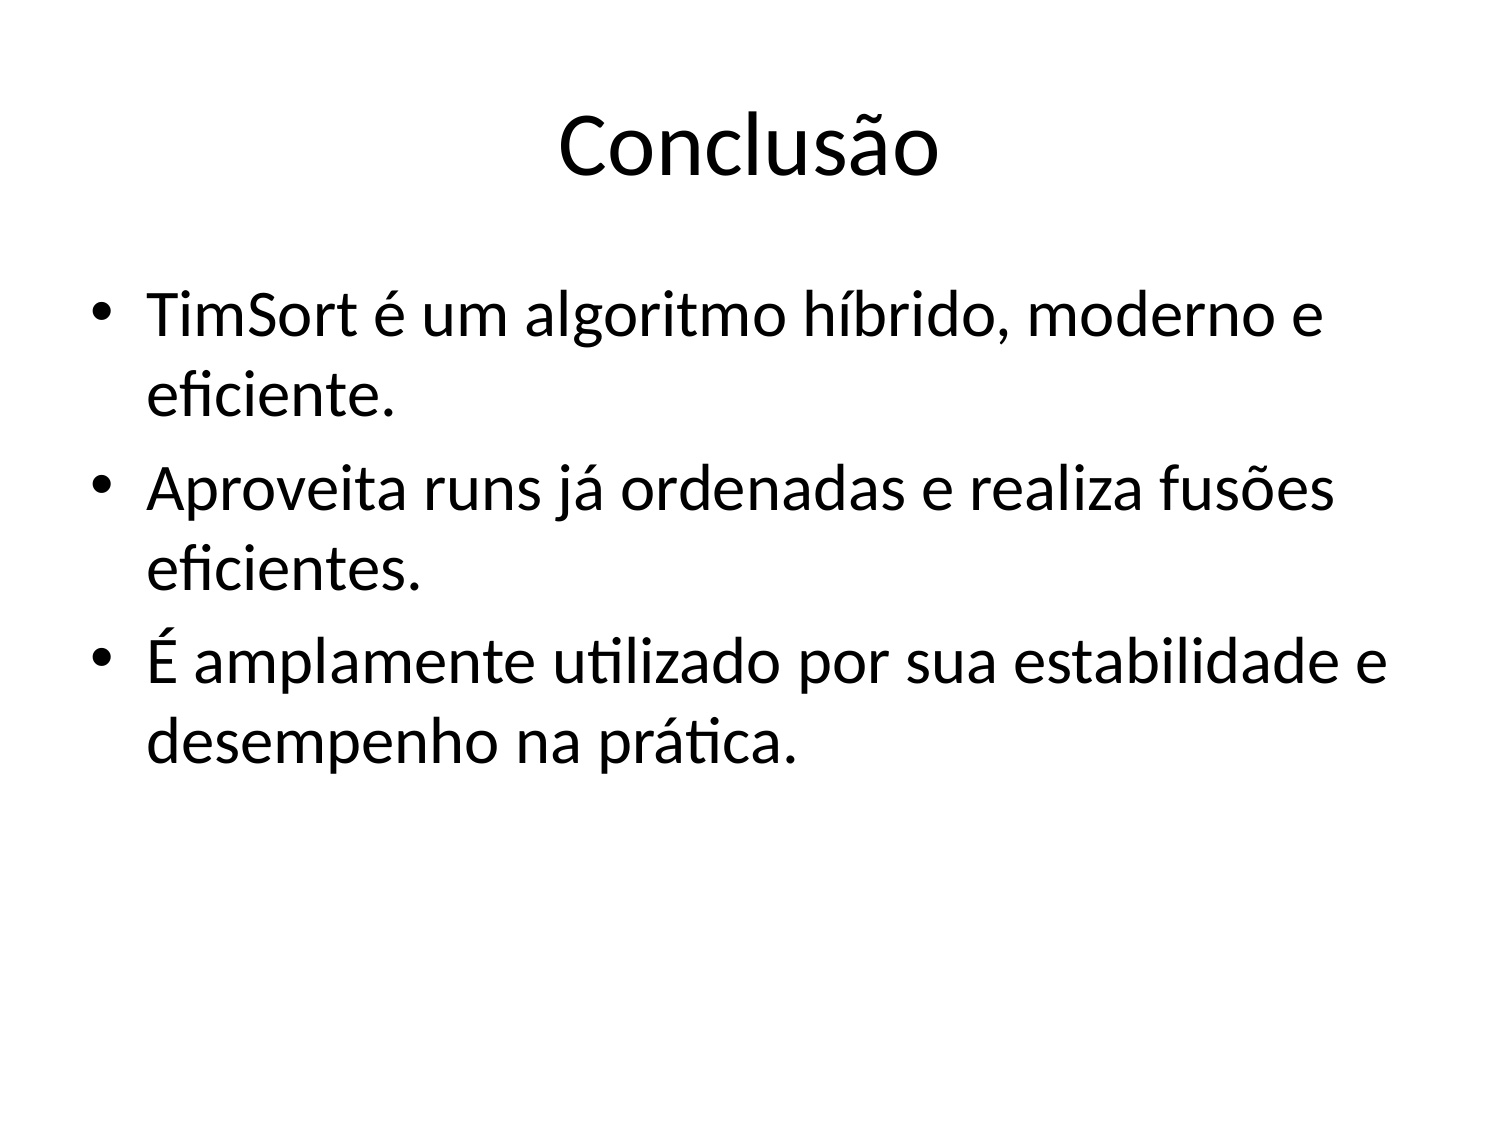

# Conclusão
TimSort é um algoritmo híbrido, moderno e eficiente.
Aproveita runs já ordenadas e realiza fusões eficientes.
É amplamente utilizado por sua estabilidade e desempenho na prática.